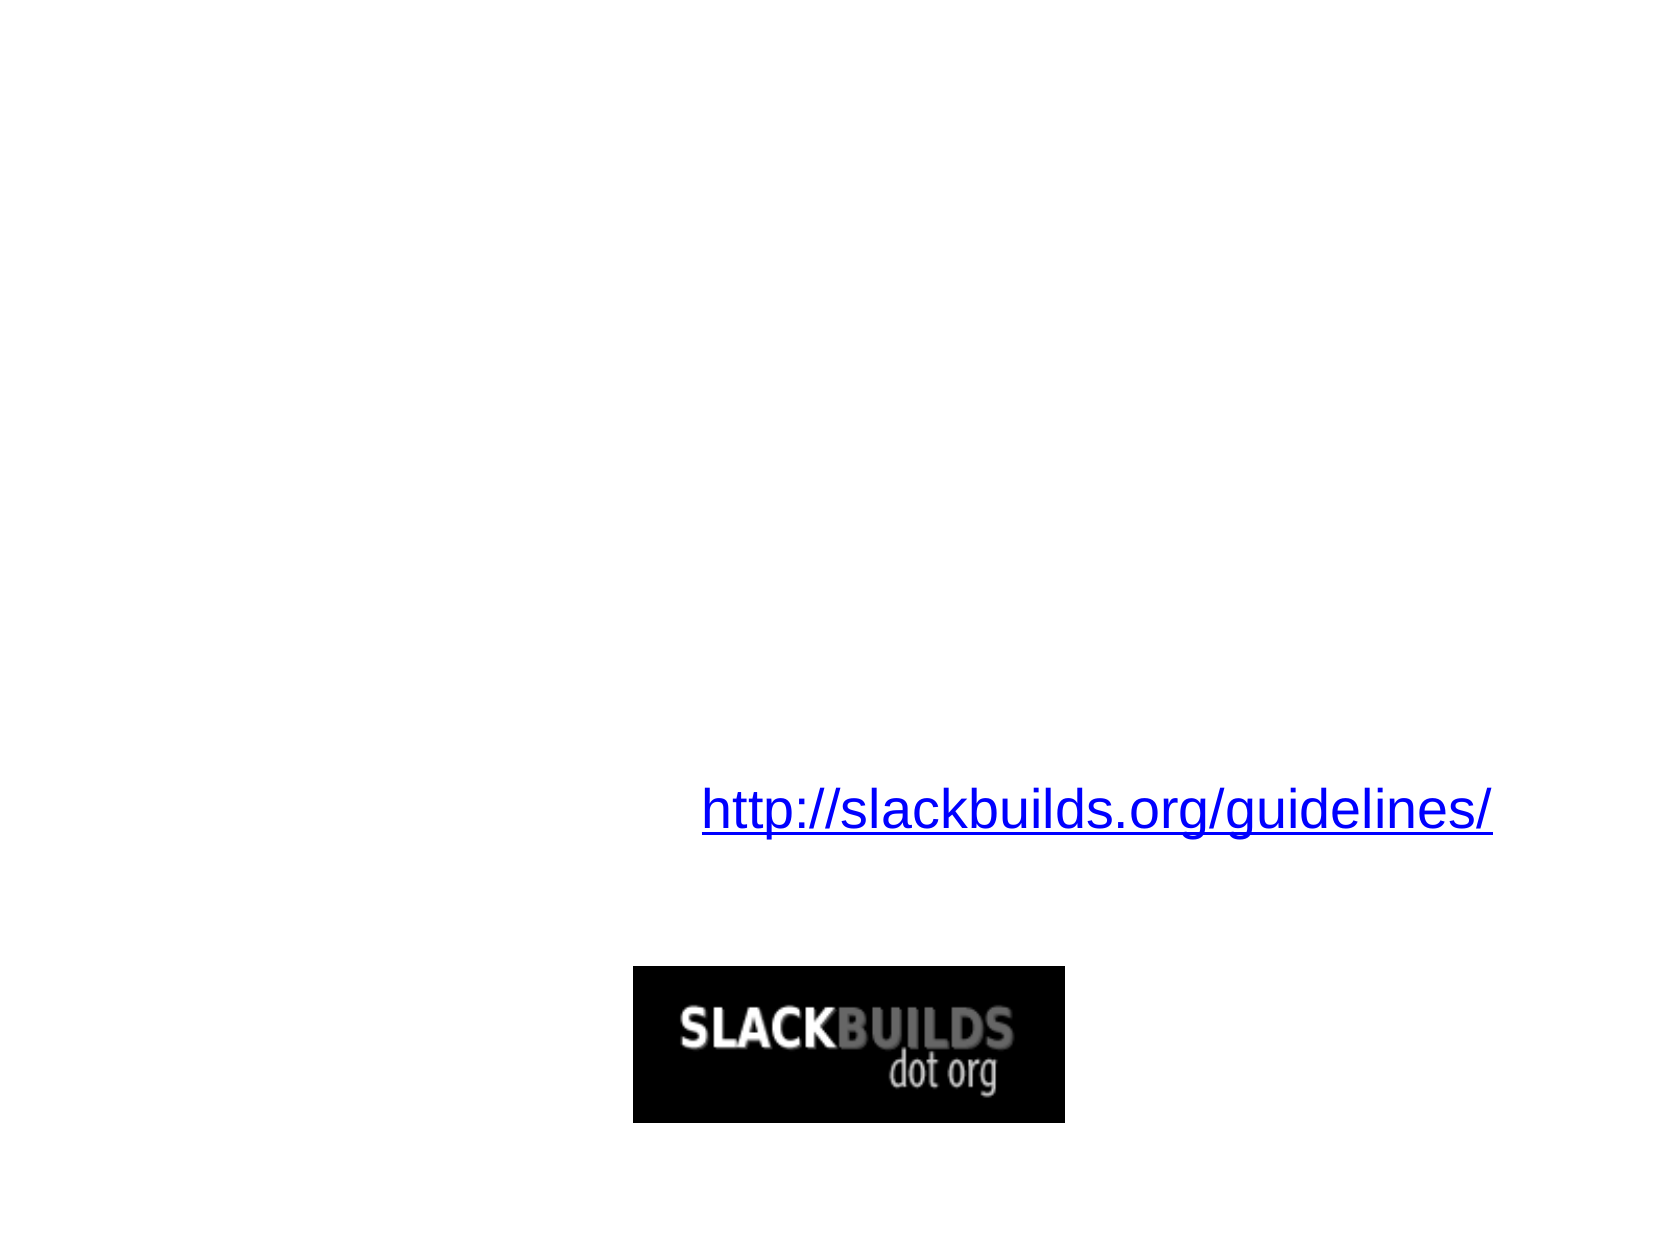

# SlackBuilds.org
Um grande repositório de slackbuilds, mantidos pela comunidade, para suprir a necessidade de programas extras, que não são mantidos na distribuição oficial
Apesar de mantidos pela comunidade, existe uma equipe que avalia e testa todos os slackbuilds, portanto podemos confiar mais.
As submissões devem seguir um padrão criterioso definido pela equipe do projeto: http://slackbuilds.org/guidelines/